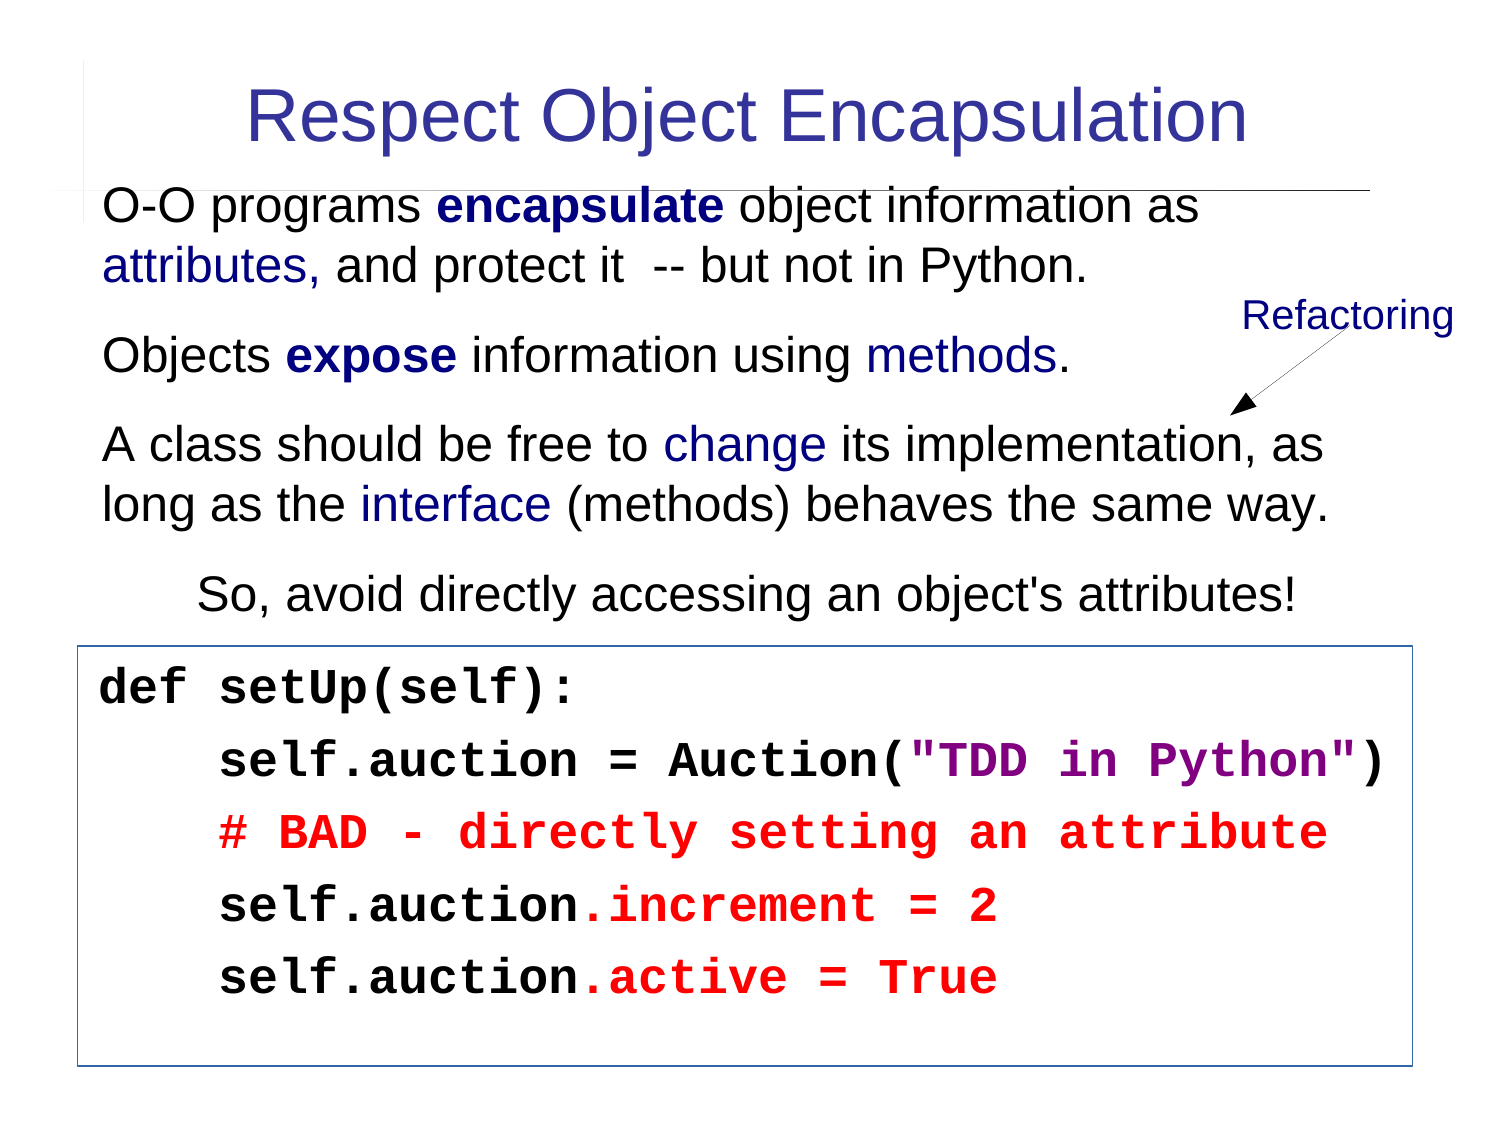

# Respect Object Encapsulation
O-O programs encapsulate object information as attributes, and protect it -- but not in Python.
Objects expose information using methods.
A class should be free to change its implementation, as long as the interface (methods) behaves the same way.
So, avoid directly accessing an object's attributes!
Refactoring
def setUp(self):
 self.auction = Auction("TDD in Python")
 # BAD - directly setting an attribute
 self.auction.increment = 2
 self.auction.active = True